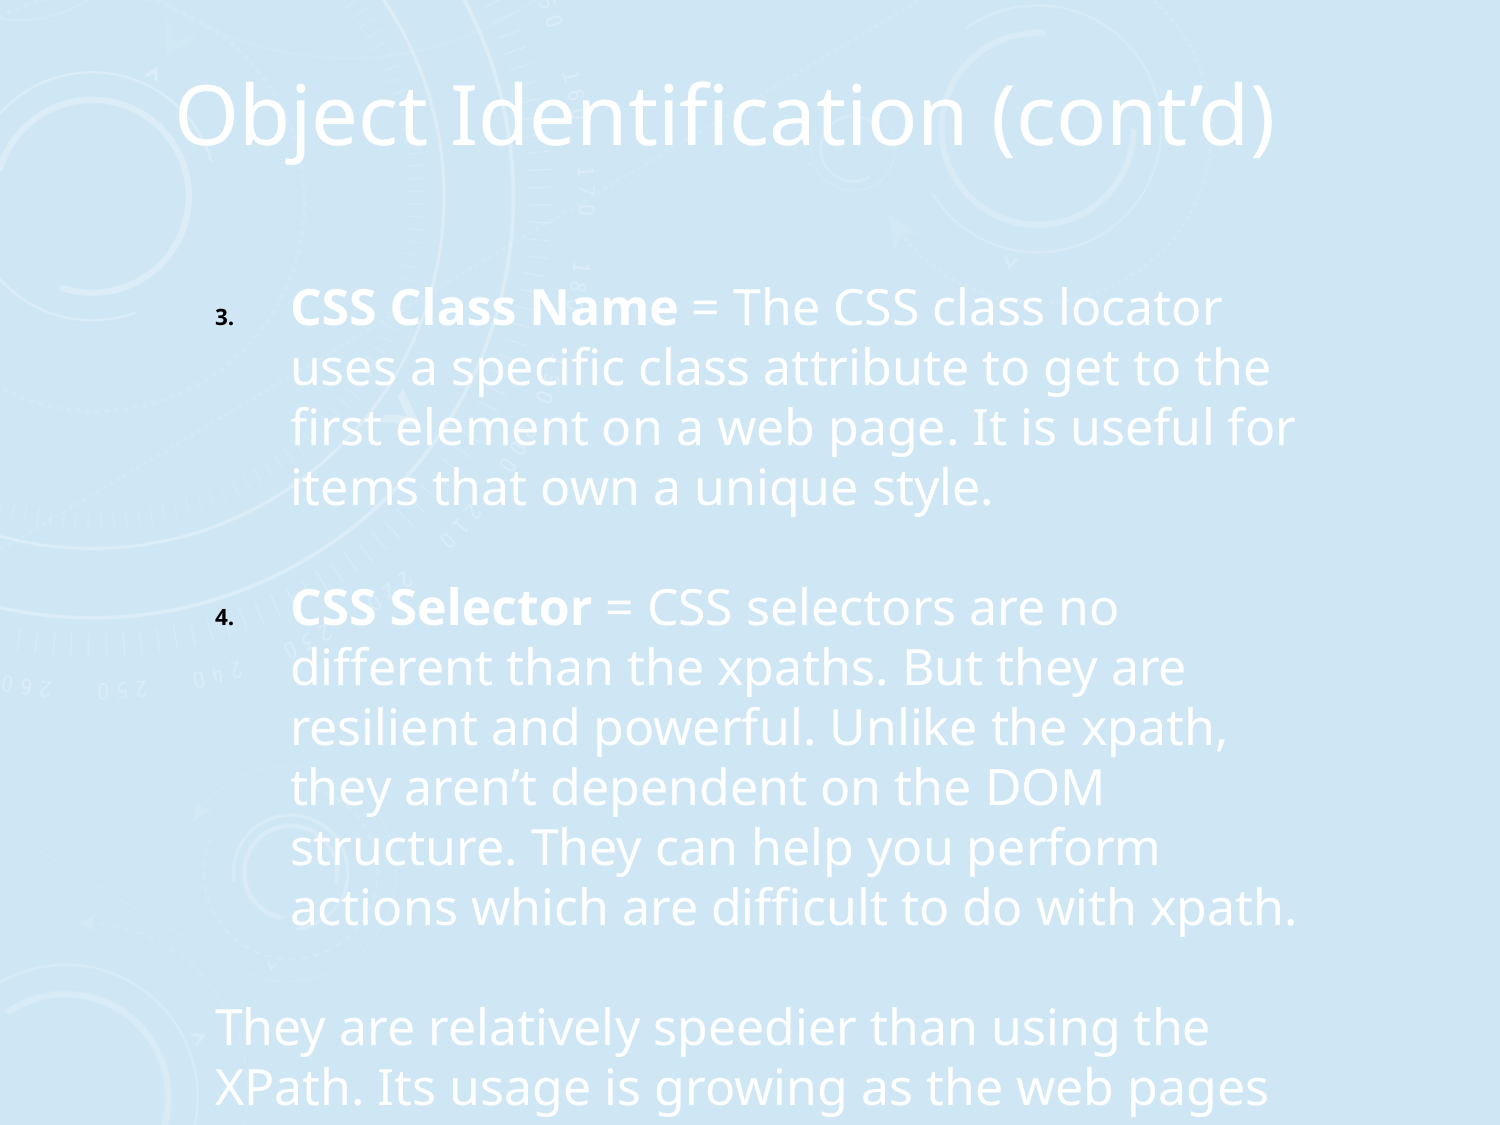

# Object Identification (cont’d)
CSS Class Name = The CSS class locator uses a specific class attribute to get to the first element on a web page. It is useful for items that own a unique style.
CSS Selector = CSS selectors are no different than the xpaths. But they are resilient and powerful. Unlike the xpath, they aren’t dependent on the DOM structure. They can help you perform actions which are difficult to do with xpath.
They are relatively speedier than using the XPath. Its usage is growing as the web pages are getting more style-centric.
It’s easy to define a unique CSS locator as we can combine multiple CSS attributes.
It’s not easy to form a CSS selector and requires a deeper understanding of the CSS/JavaScript.